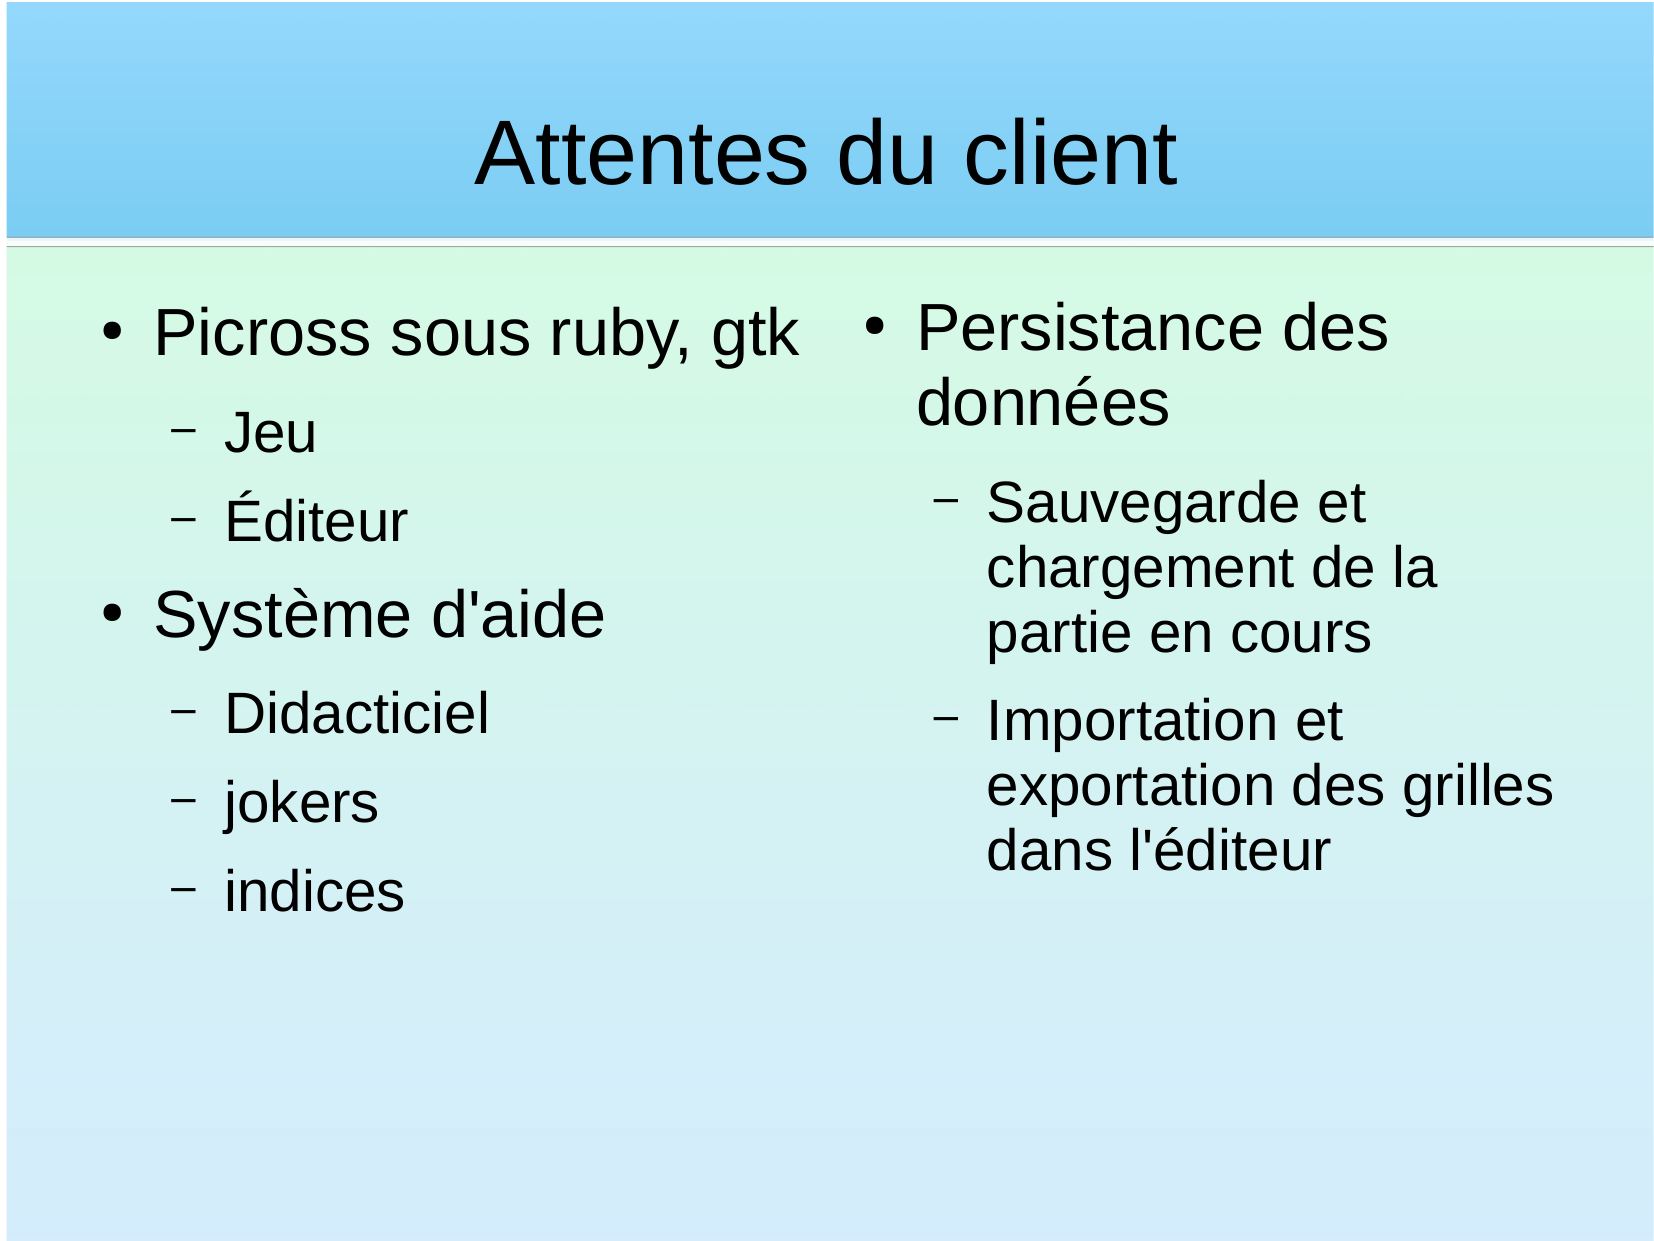

# Attentes du client
Persistance des données
Sauvegarde et chargement de la partie en cours
Importation et exportation des grilles dans l'éditeur
Picross sous ruby, gtk
Jeu
Éditeur
Système d'aide
Didacticiel
jokers
indices
5